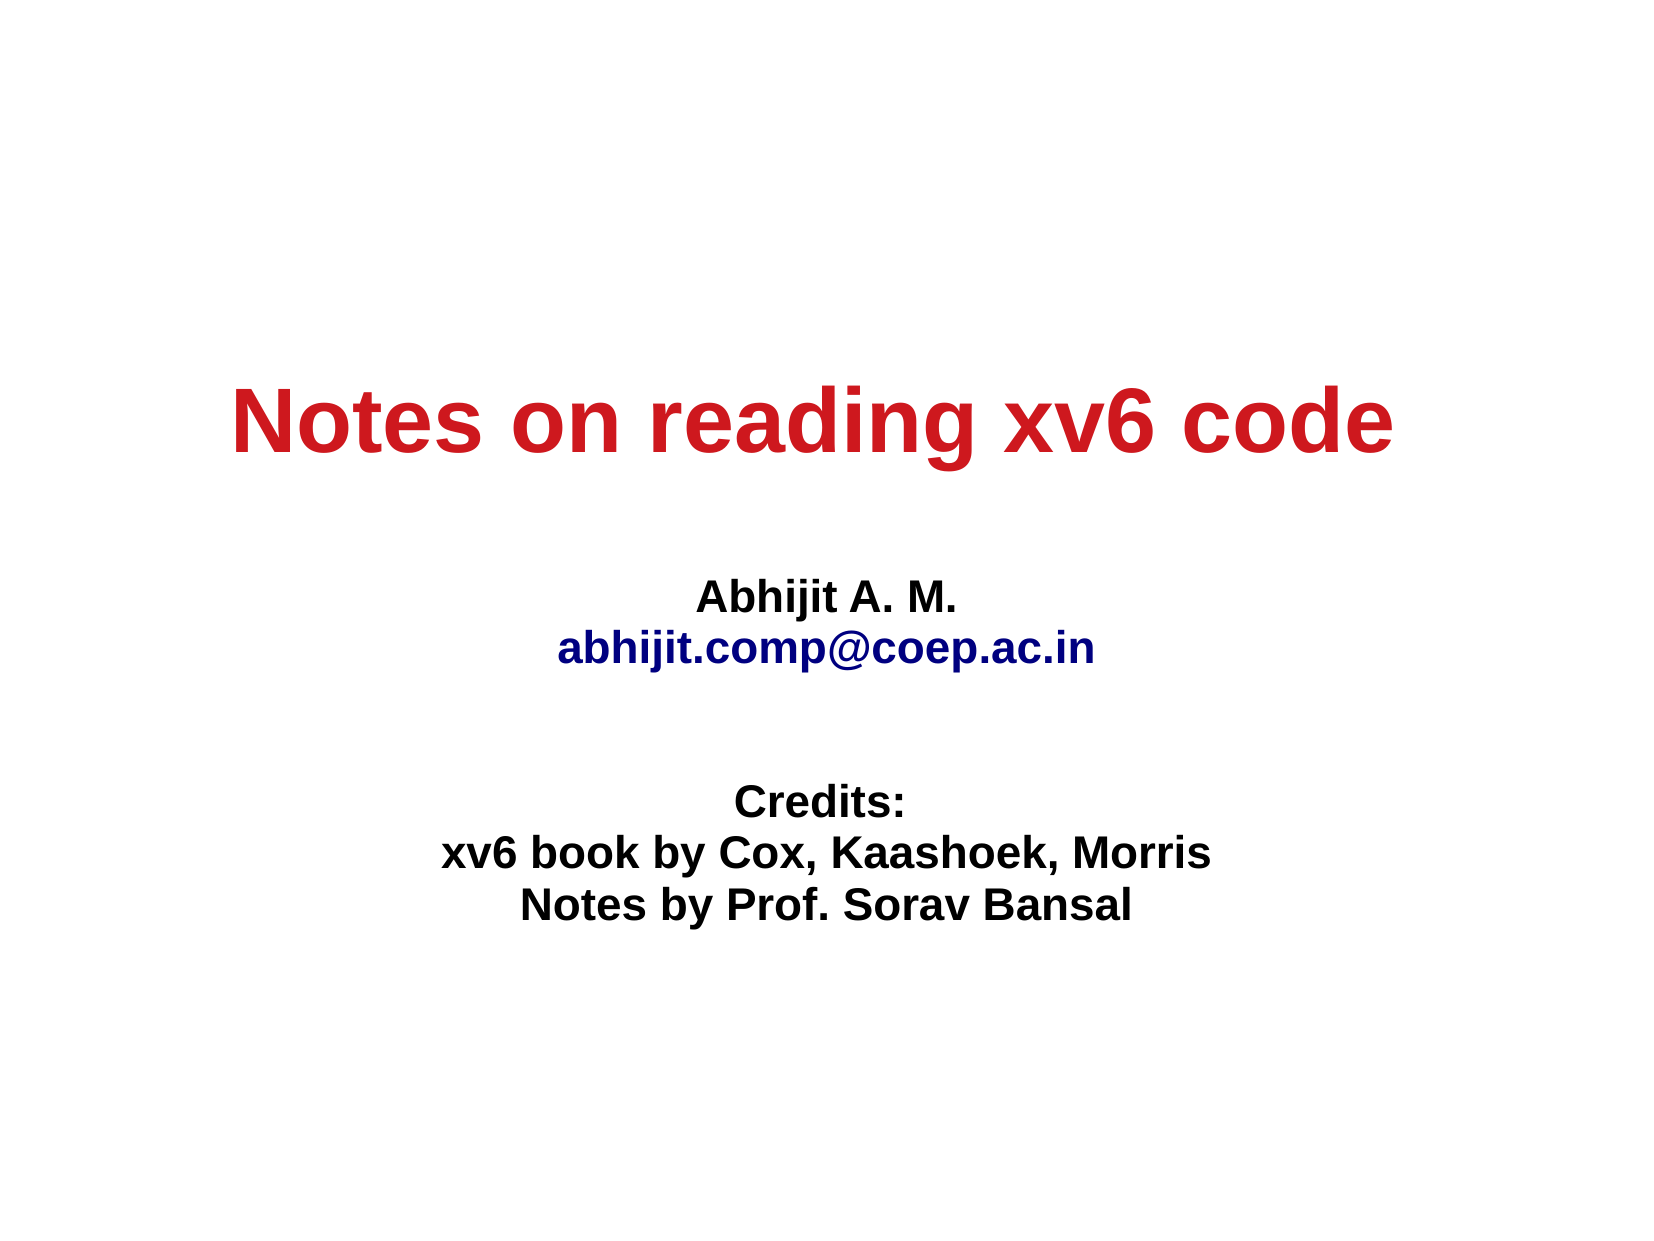

#
Notes on reading xv6 code
Abhijit A. M.
abhijit.comp@coep.ac.in
Credits:
xv6 book by Cox, Kaashoek, Morris
Notes by Prof. Sorav Bansal